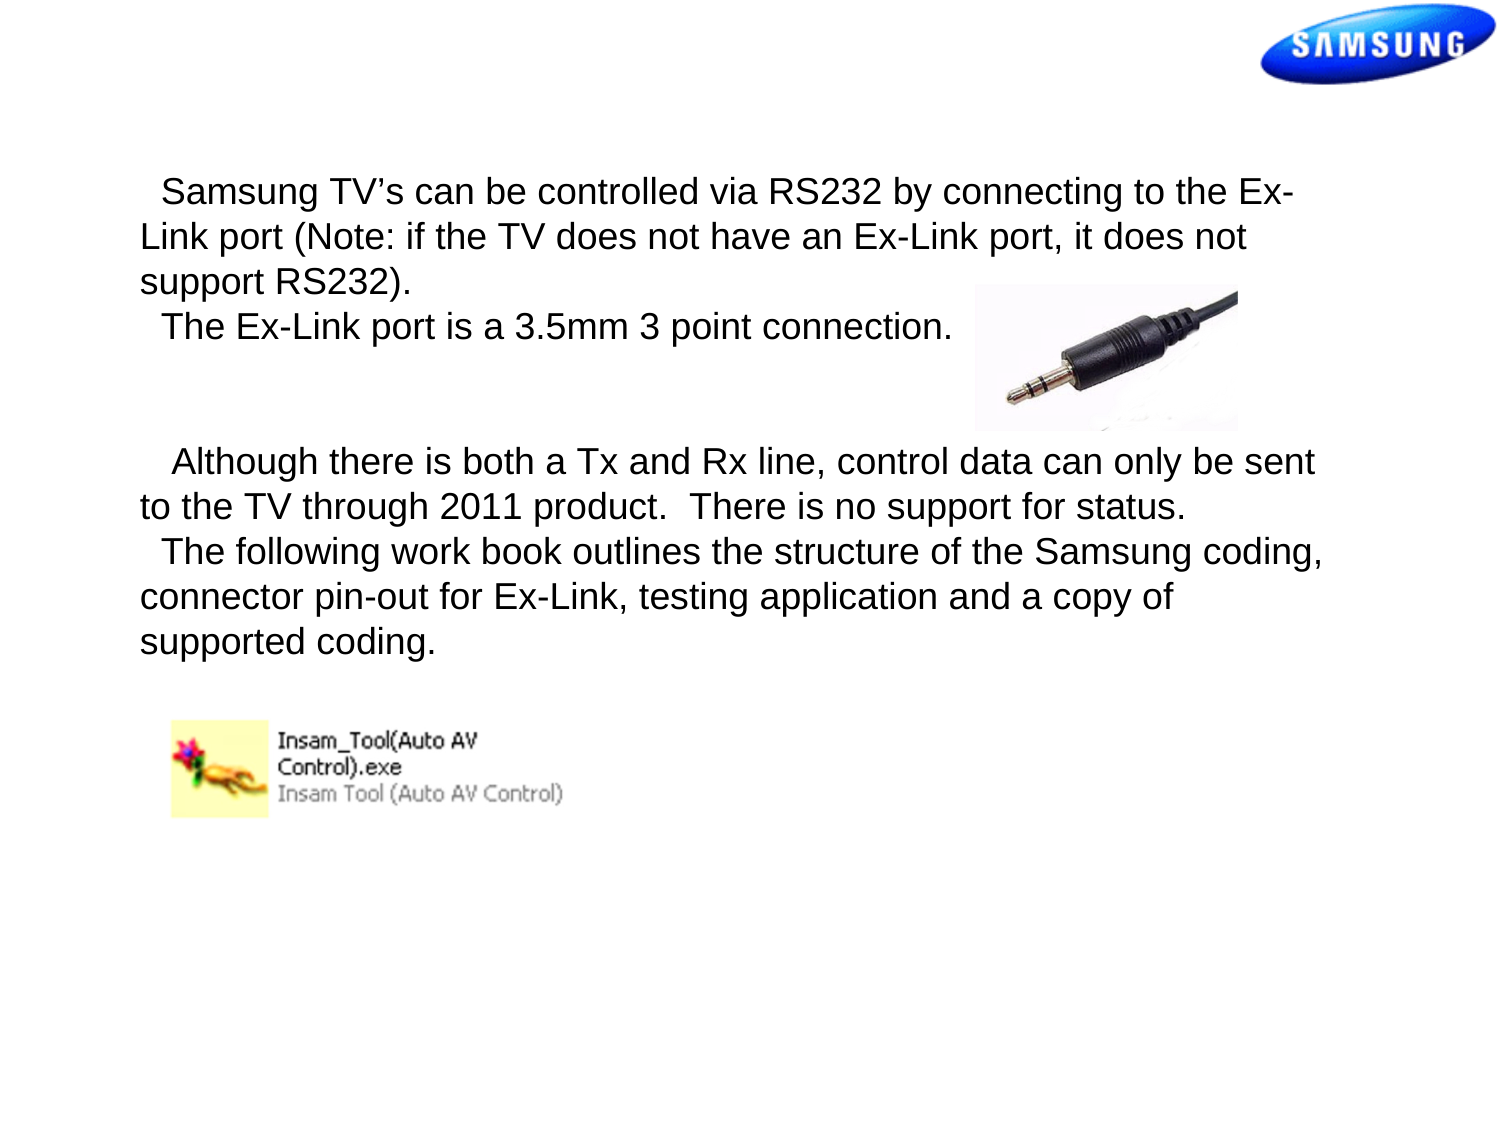

Samsung TV’s can be controlled via RS232 by connecting to the Ex-Link port (Note: if the TV does not have an Ex-Link port, it does not support RS232).
 The Ex-Link port is a 3.5mm 3 point connection.
 Although there is both a Tx and Rx line, control data can only be sent to the TV through 2011 product. There is no support for status.
 The following work book outlines the structure of the Samsung coding, connector pin-out for Ex-Link, testing application and a copy of supported coding.